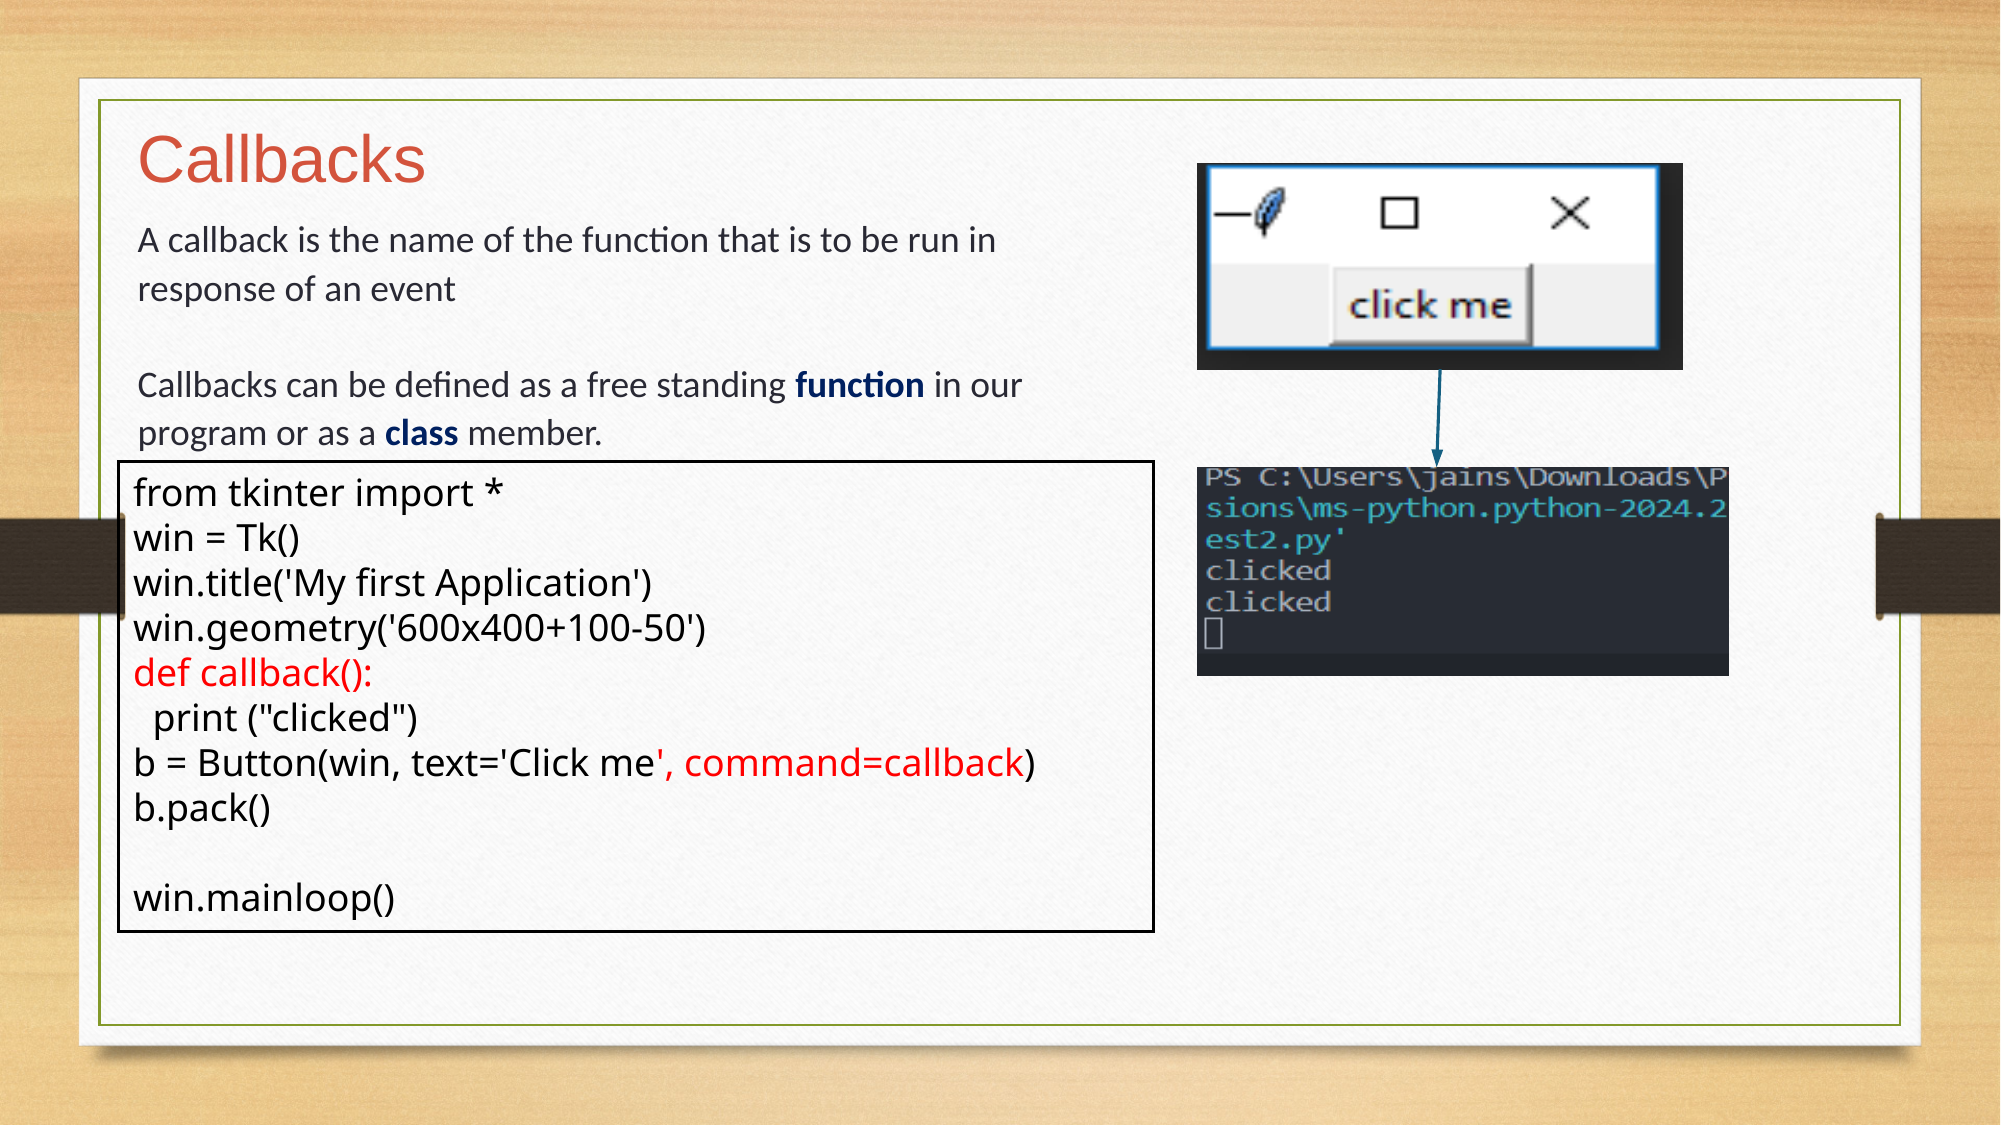

Callbacks
A callback is the name of the function that is to be run in response of an event
Callbacks can be defined as a free standing function in our program or as a class member.
from tkinter import *
win = Tk()
win.title('My first Application')
win.geometry('600x400+100-50')
def callback():
 print ("clicked")
b = Button(win, text='Click me', command=callback)
b.pack()
win.mainloop()